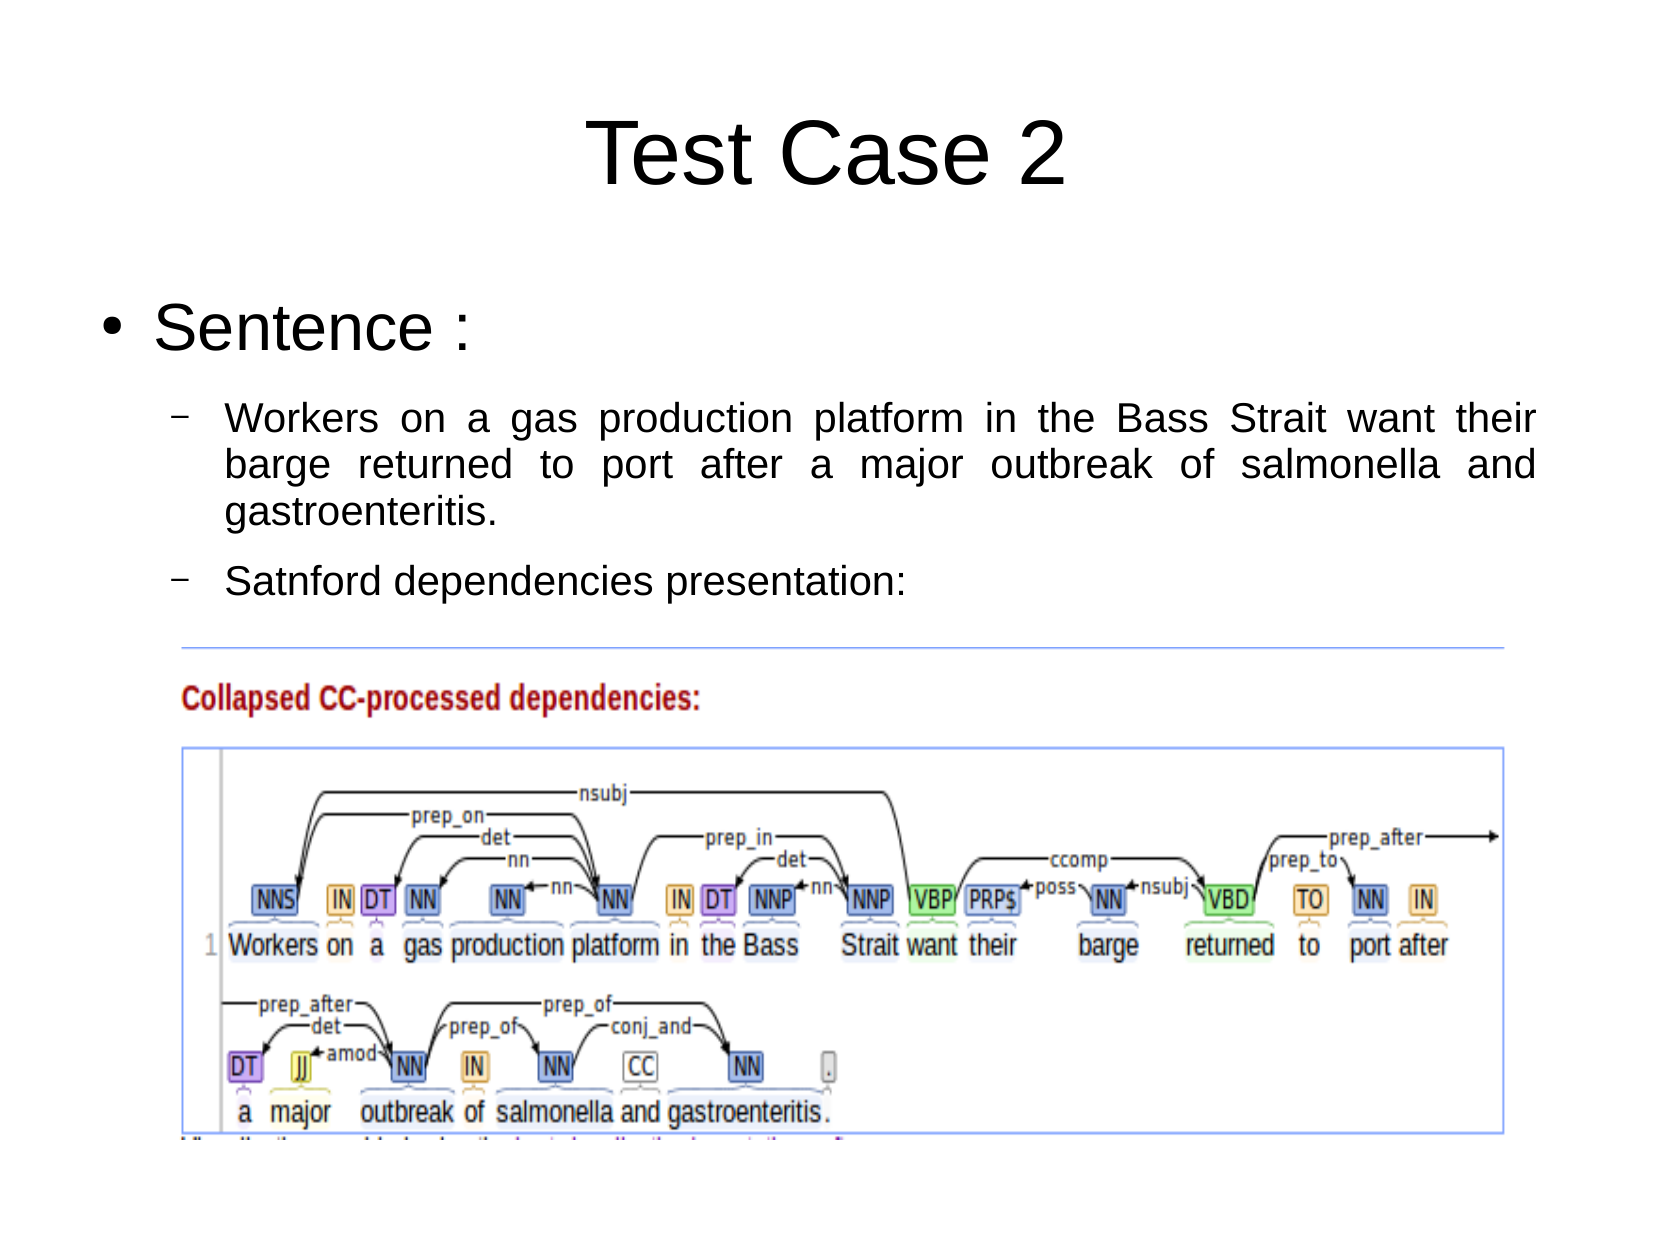

# Test Case 2
Sentence :
Workers on a gas production platform in the Bass Strait want their barge returned to port after a major outbreak of salmonella and gastroenteritis.
Satnford dependencies presentation: